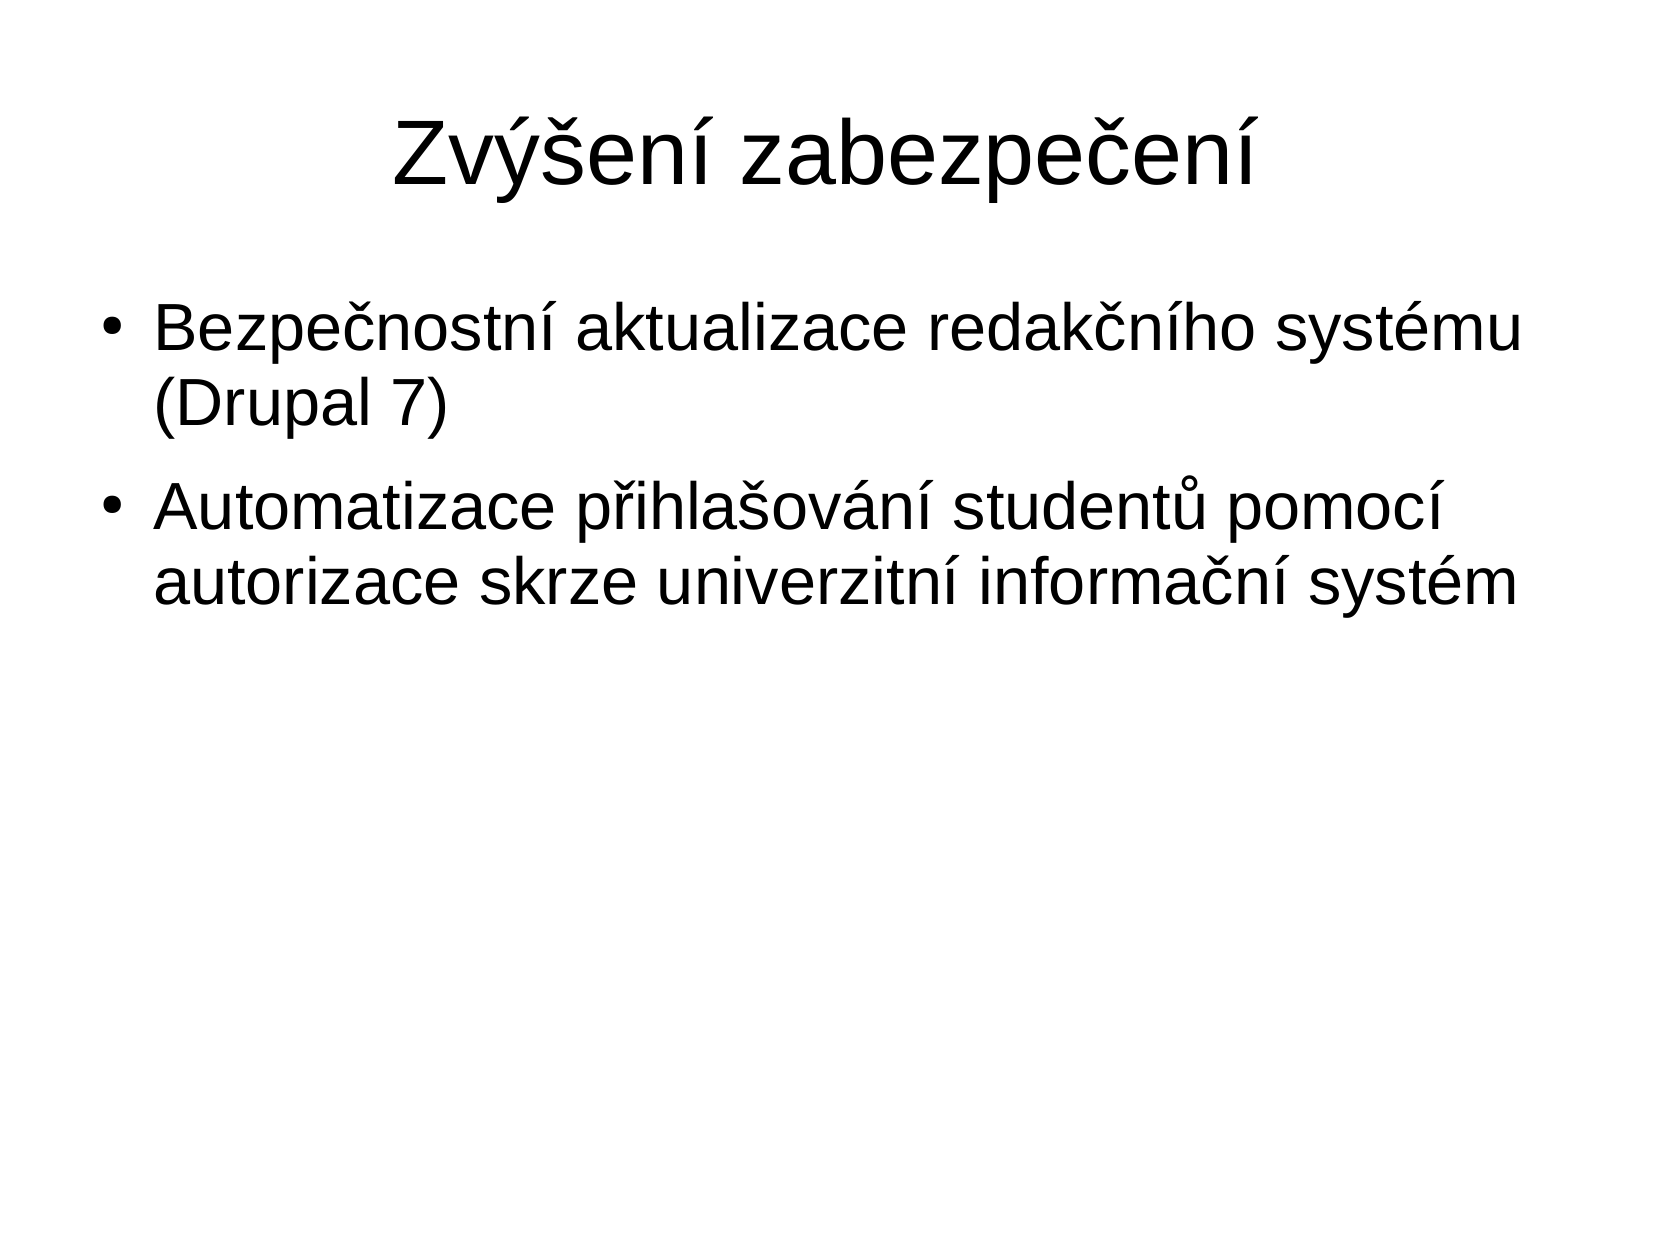

# Zvýšení zabezpečení
Bezpečnostní aktualizace redakčního systému (Drupal 7)
Automatizace přihlašování studentů pomocí autorizace skrze univerzitní informační systém